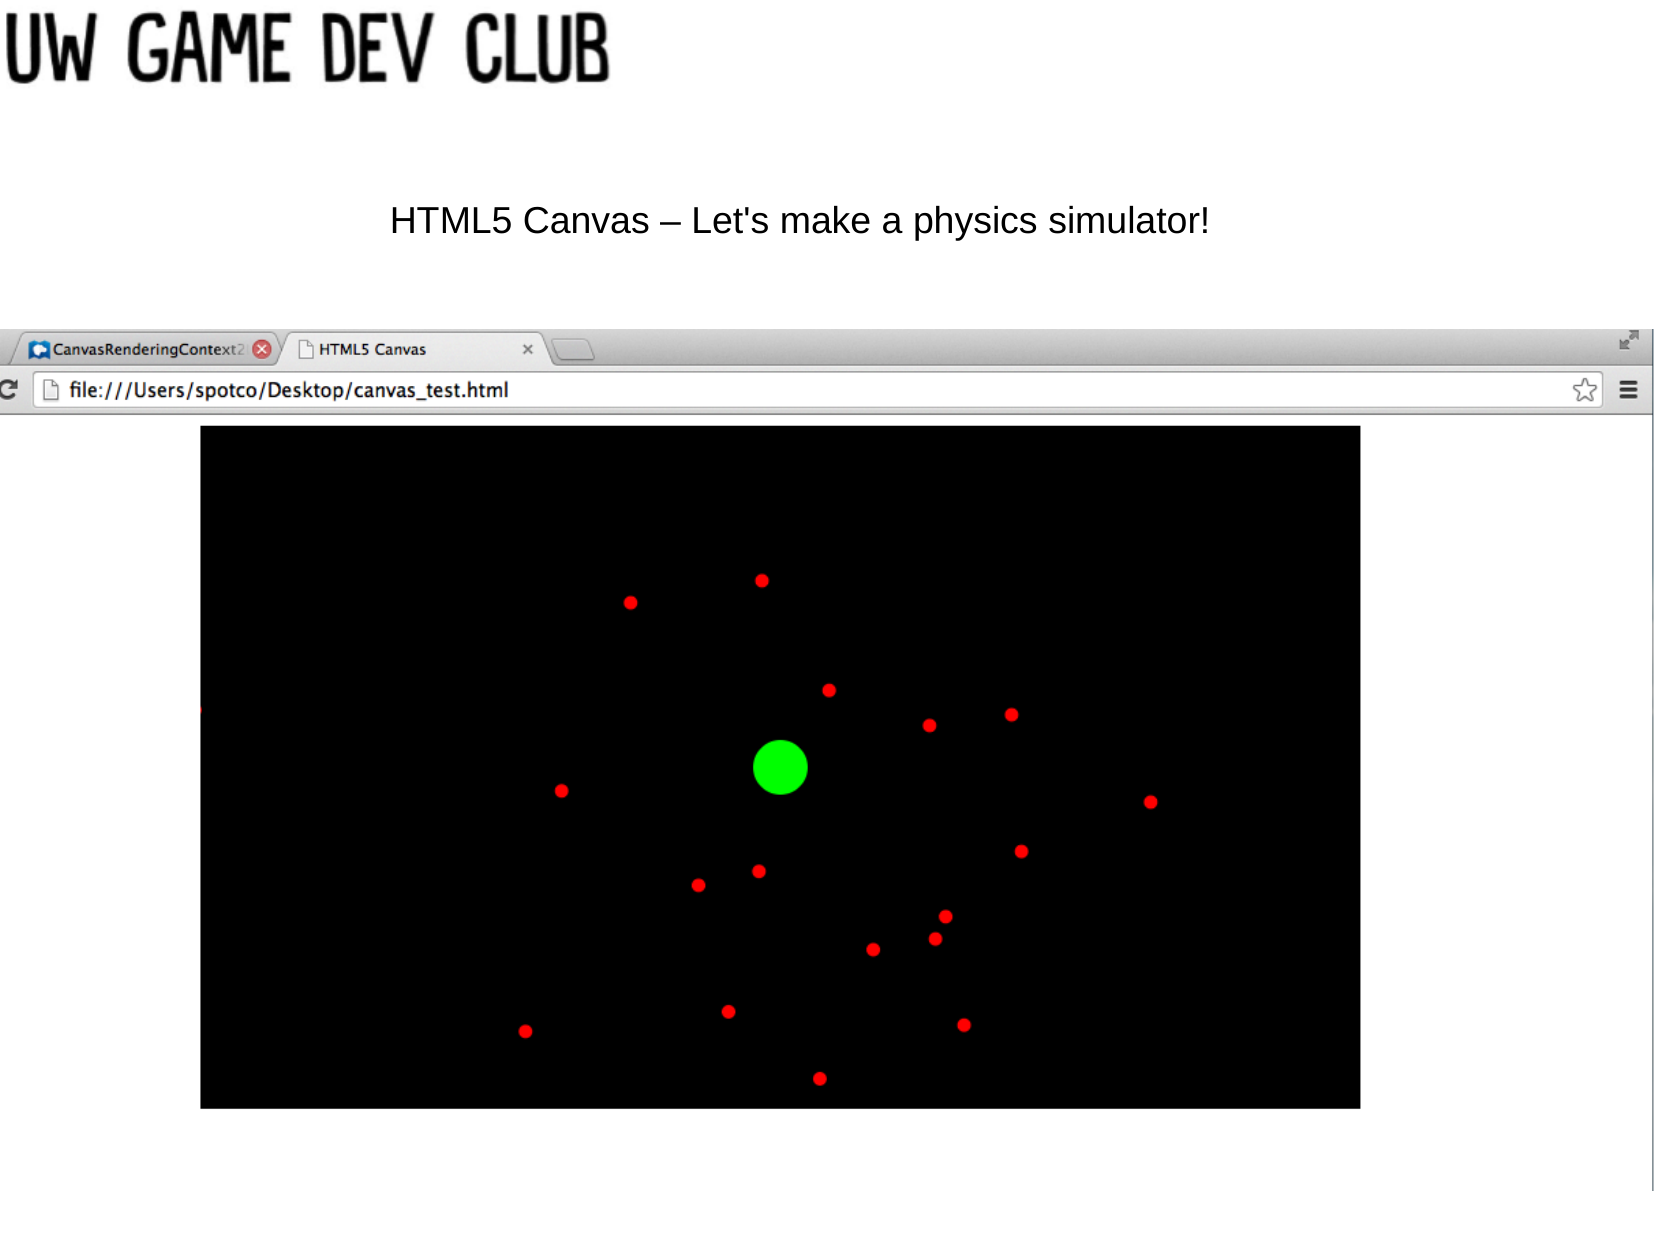

HTML5 Canvas – Let's make a physics simulator!